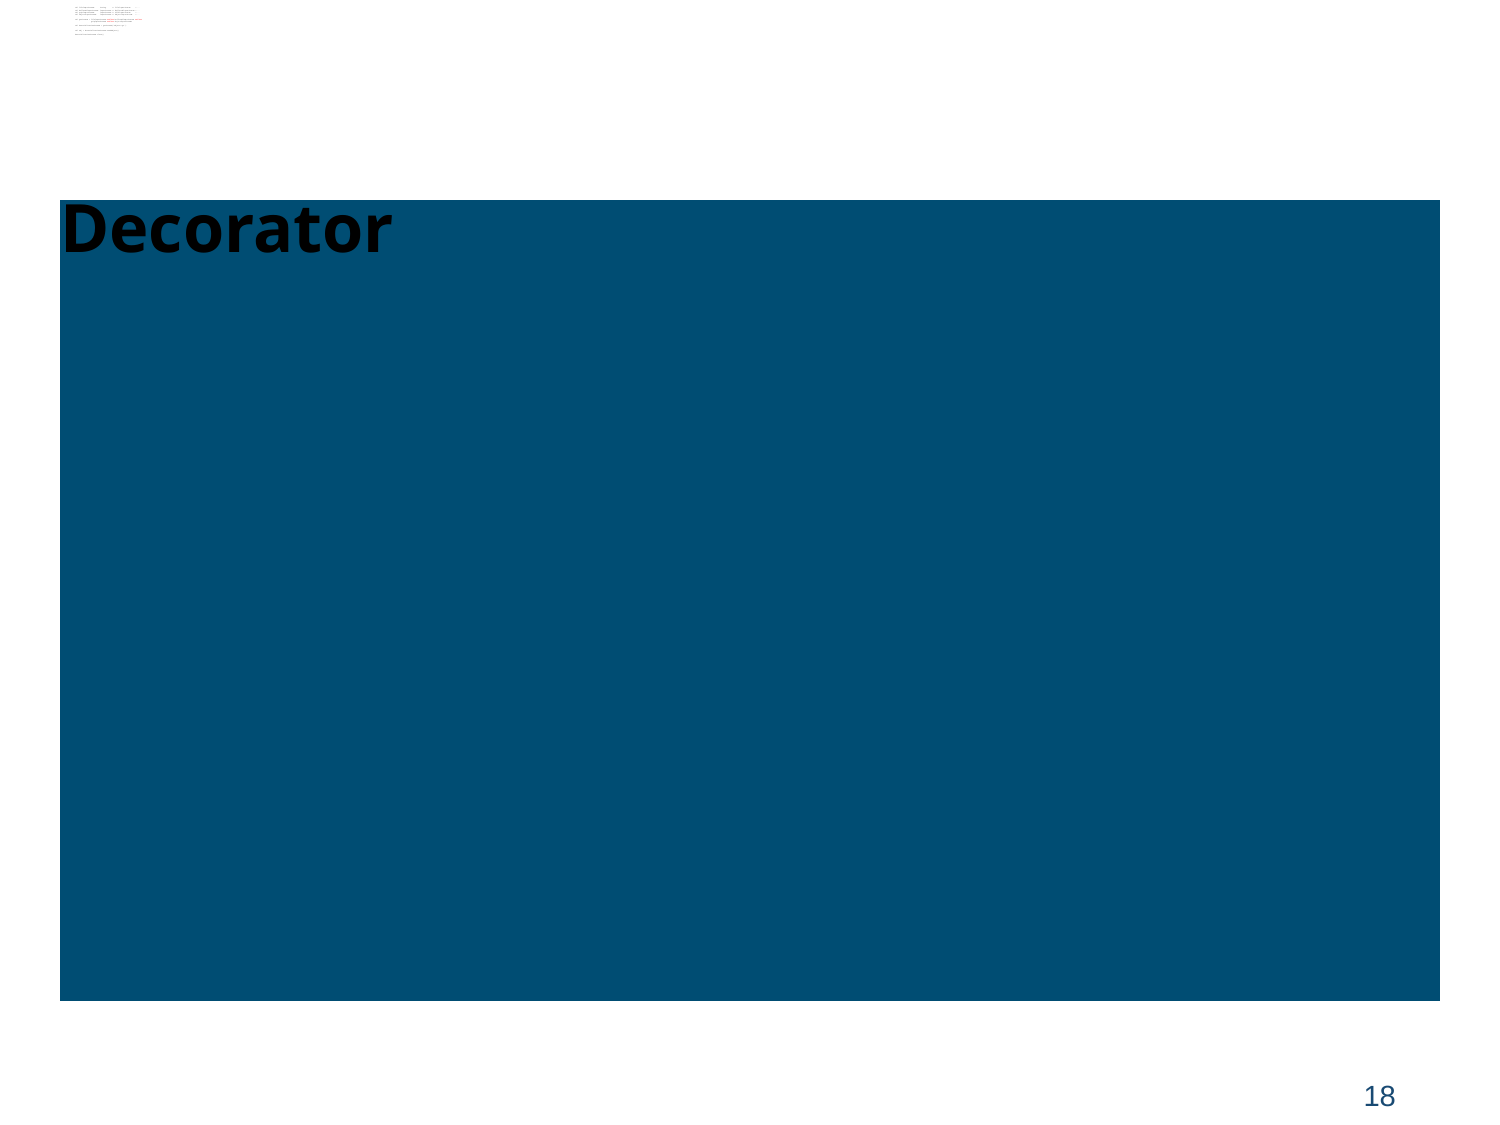

# val fileInputStream: String => FileInputStream = ...
val bufferedInputStream: InputStream => BufferedInputStream = ...
val gzipInputStream: InputStream => GZIPInputStream = ...
val objectInputStream: InputStream => ObjectInputStream = ...
val getStream = fileInputStream andThen bufferedInputStream andThen
 gzipInputStream andThen objectInputStream
val deserializationStream = getStream("objects.gz")
val obj = deserializationStream.readObject()
deserializationStream.close()
Decorator
18